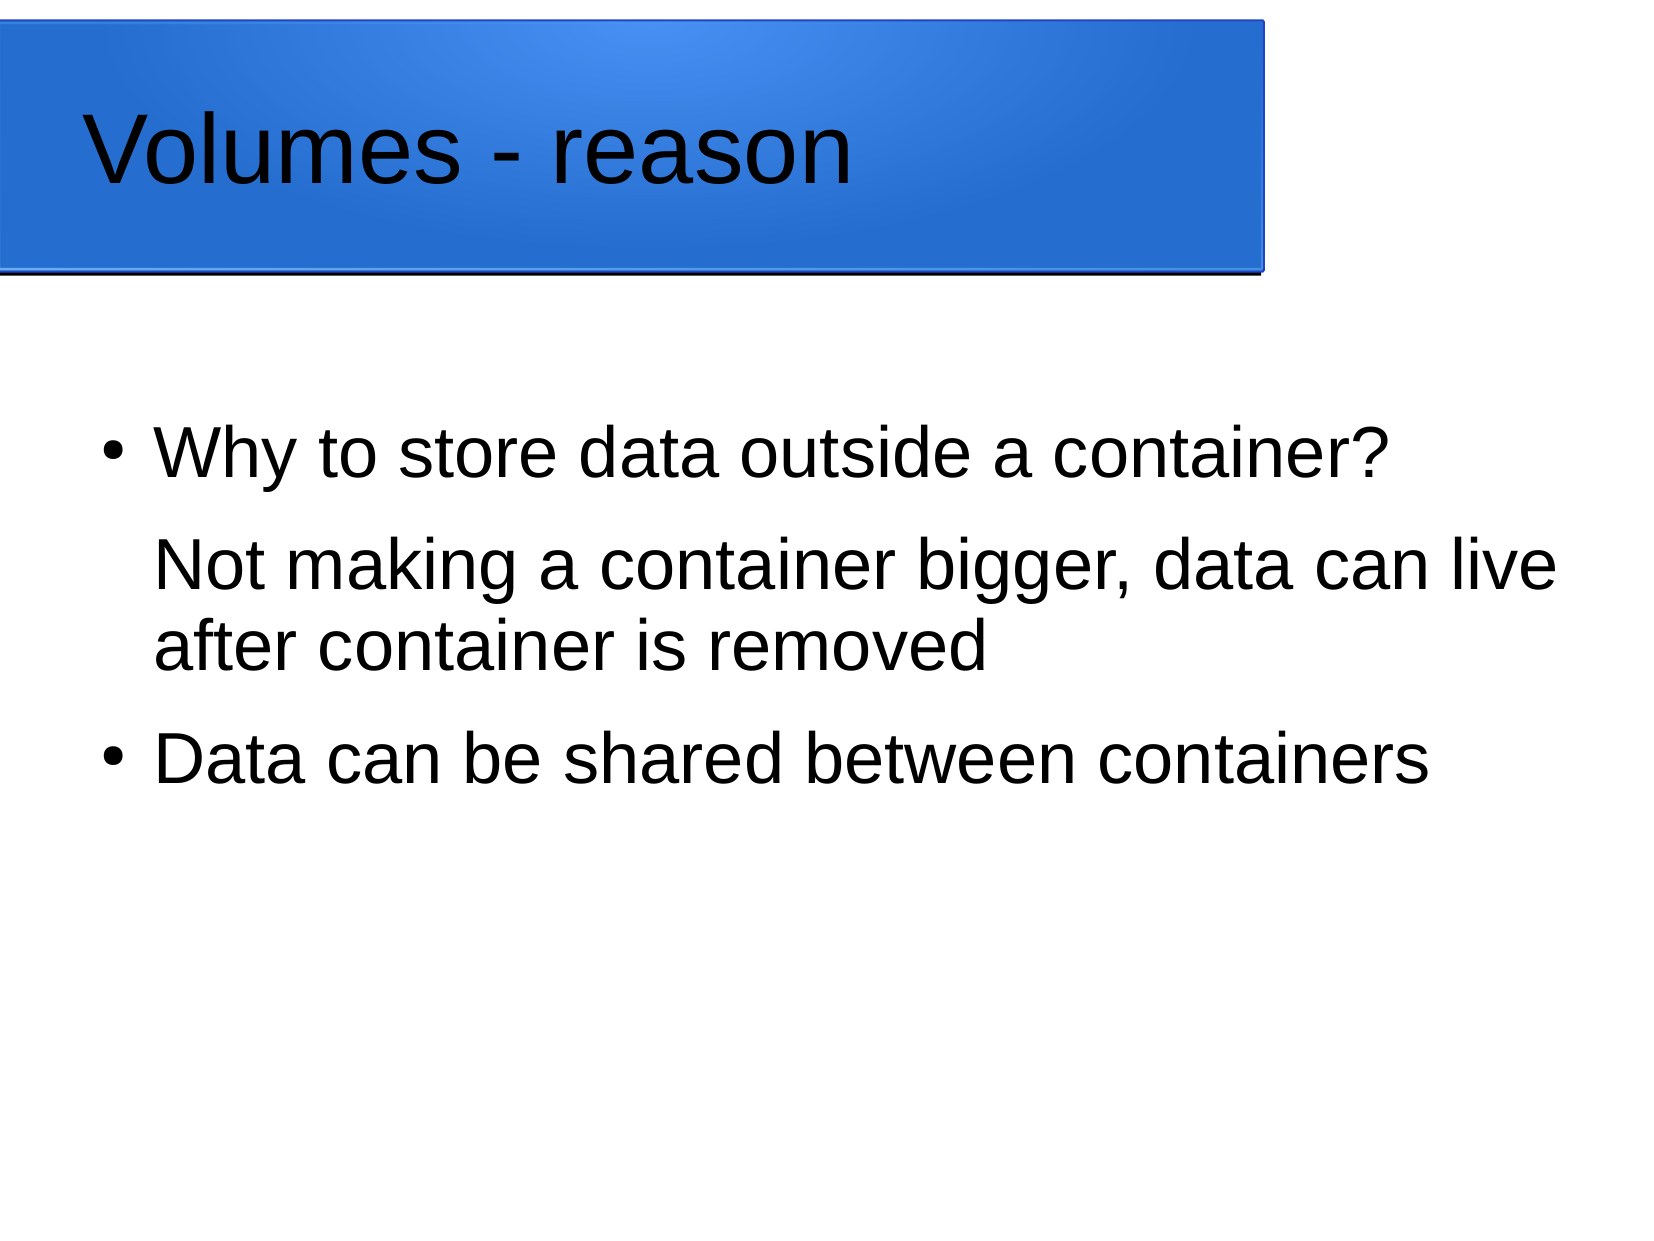

# Volumes - reason
Why to store data outside a container?
Not making a container bigger, data can live after container is removed
Data can be shared between containers